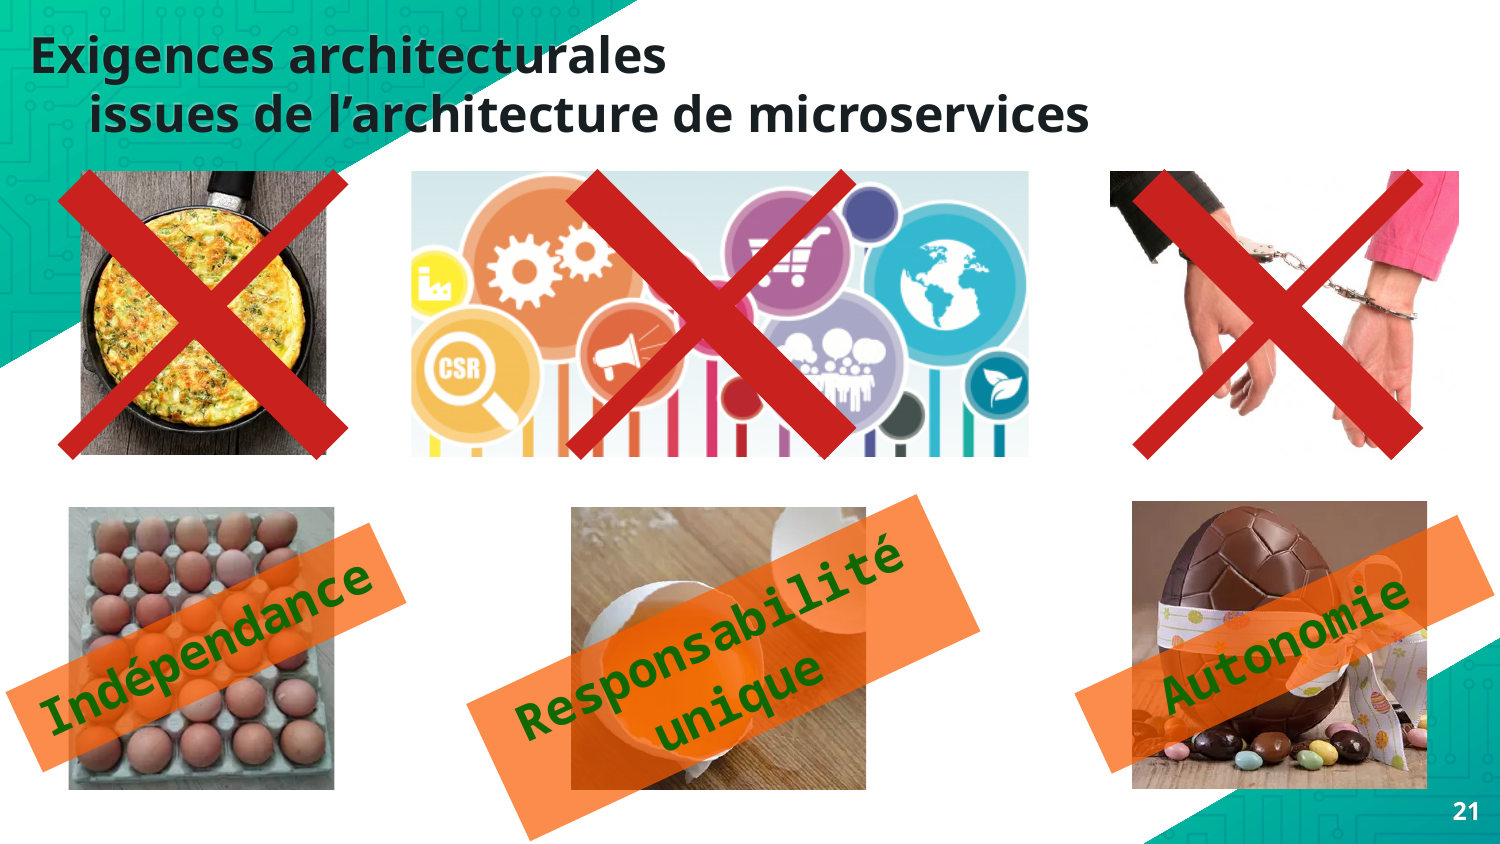

# Exigences architecturales
Indépendance
Responsabilité unique
Autonomie
issues de l’architecture de microservices